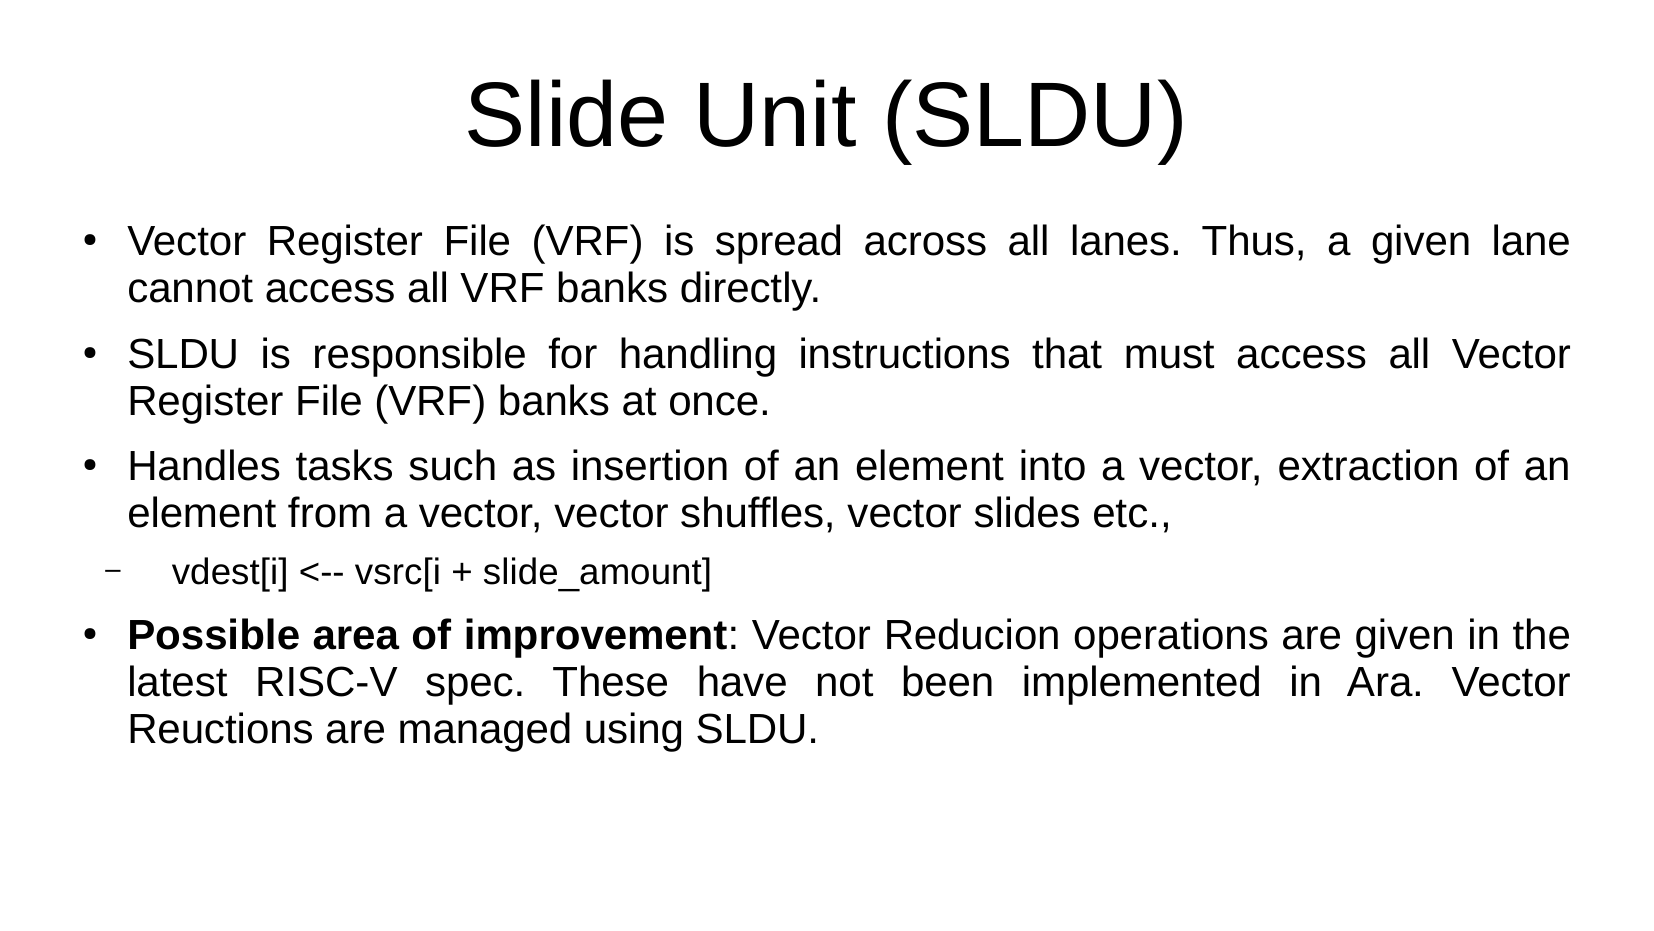

# Slide Unit (SLDU)
Vector Register File (VRF) is spread across all lanes. Thus, a given lane cannot access all VRF banks directly.
SLDU is responsible for handling instructions that must access all Vector Register File (VRF) banks at once.
Handles tasks such as insertion of an element into a vector, extraction of an element from a vector, vector shuffles, vector slides etc.,
vdest[i] <-- vsrc[i + slide_amount]
Possible area of improvement: Vector Reducion operations are given in the latest RISC-V spec. These have not been implemented in Ara. Vector Reuctions are managed using SLDU.